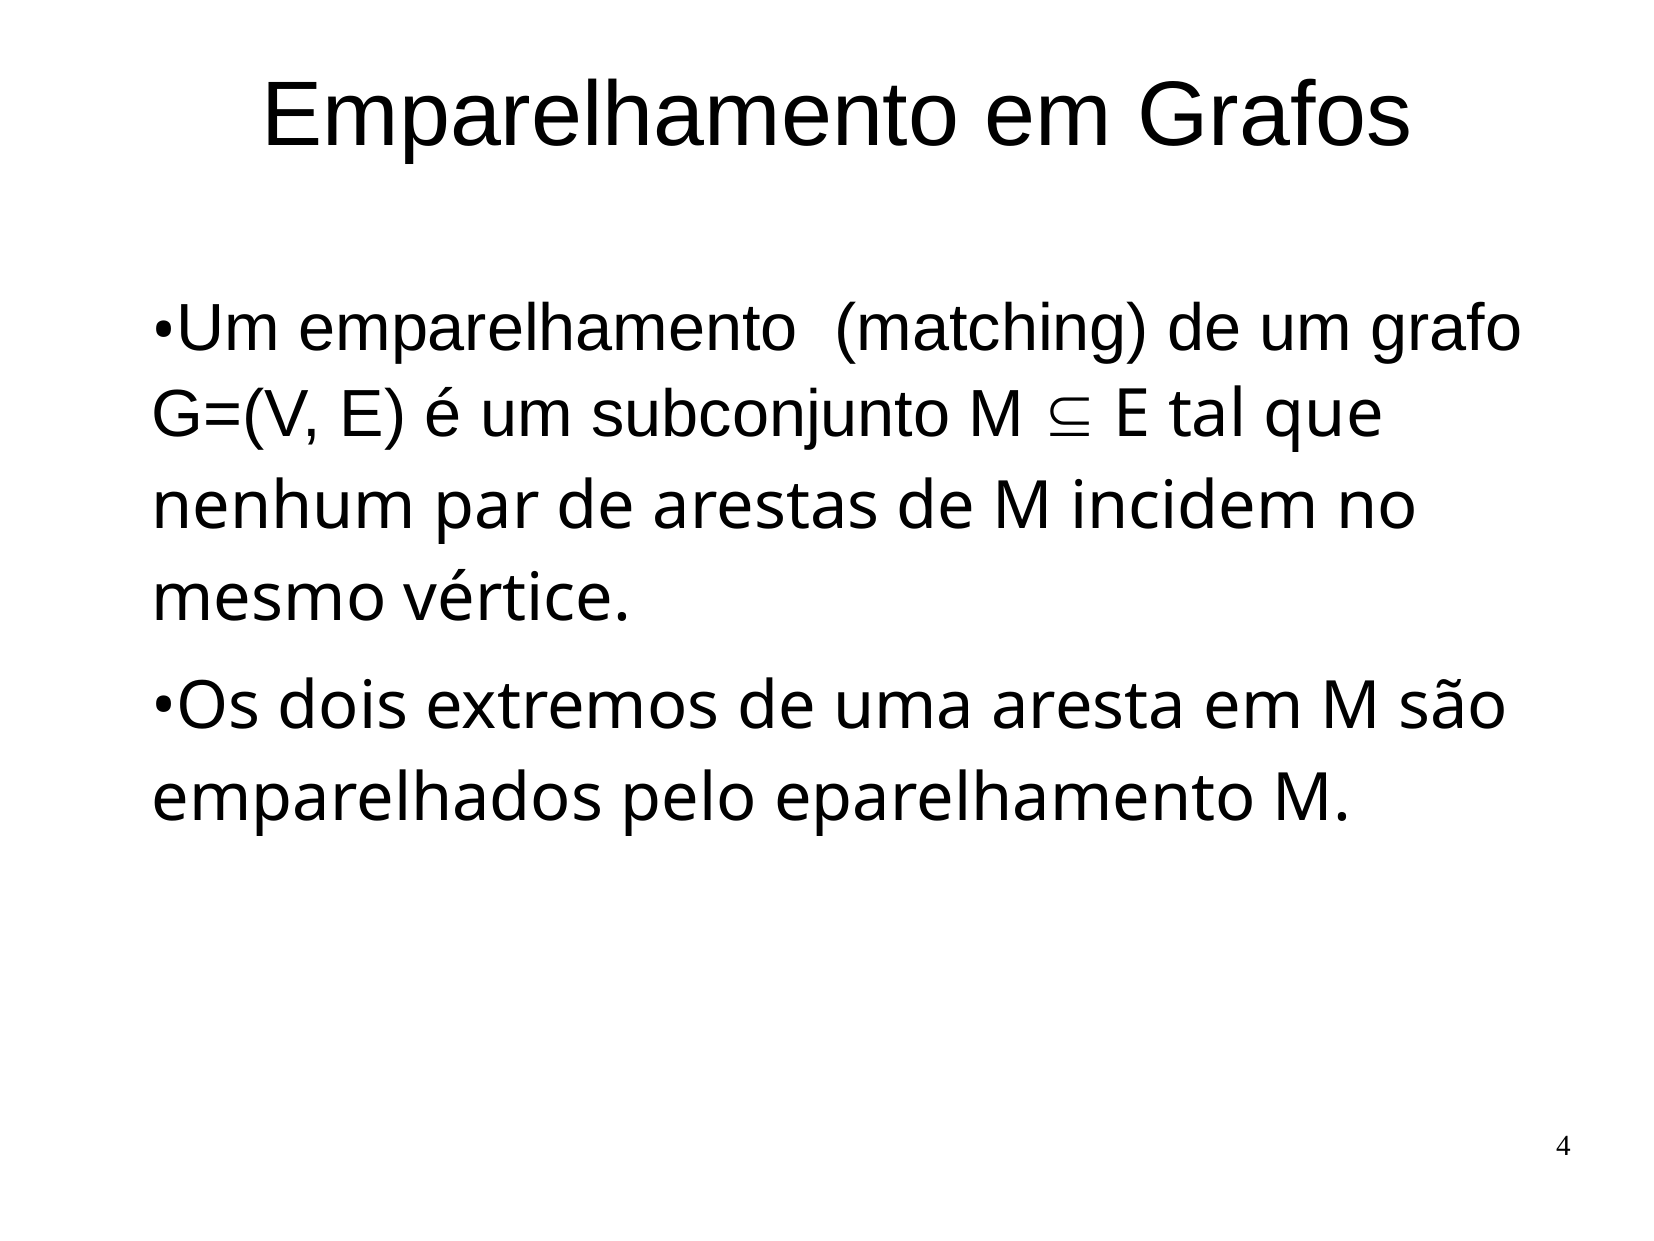

# Emparelhamento em Grafos
Um emparelhamento (matching) de um grafo G=(V, E) é um subconjunto M  E tal que nenhum par de arestas de M incidem no mesmo vértice.
Os dois extremos de uma aresta em M são emparelhados pelo eparelhamento M.
4